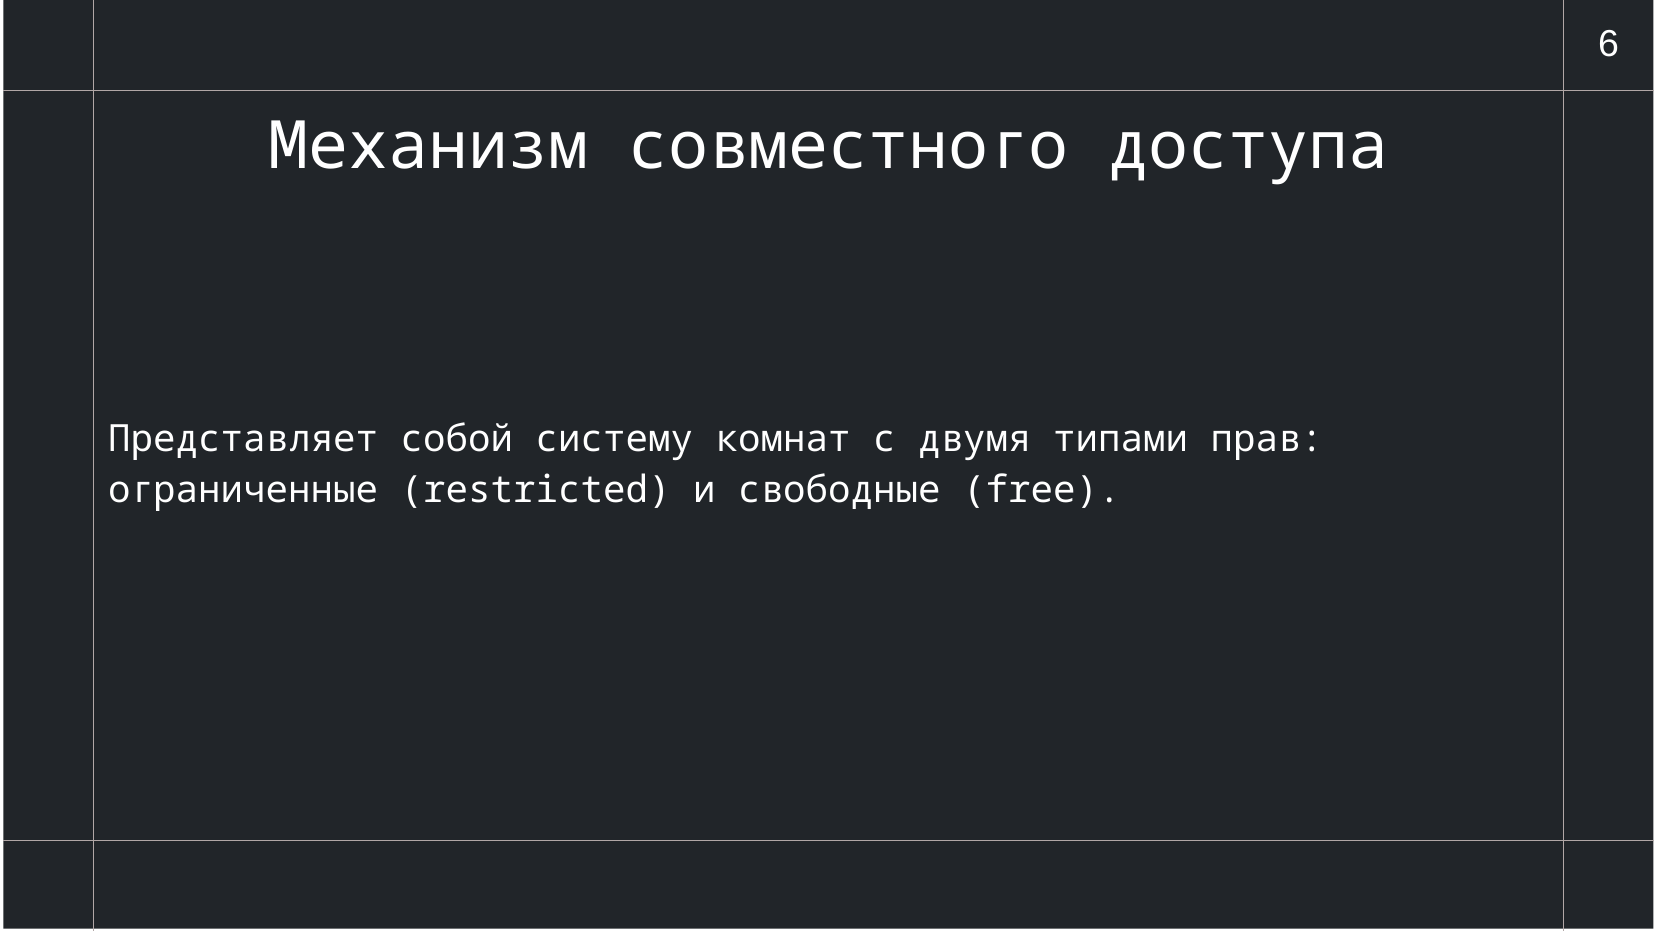

Механизм совместного доступа
Представляет собой систему комнат с двумя типами прав: ограниченные (restricted) и свободные (free).